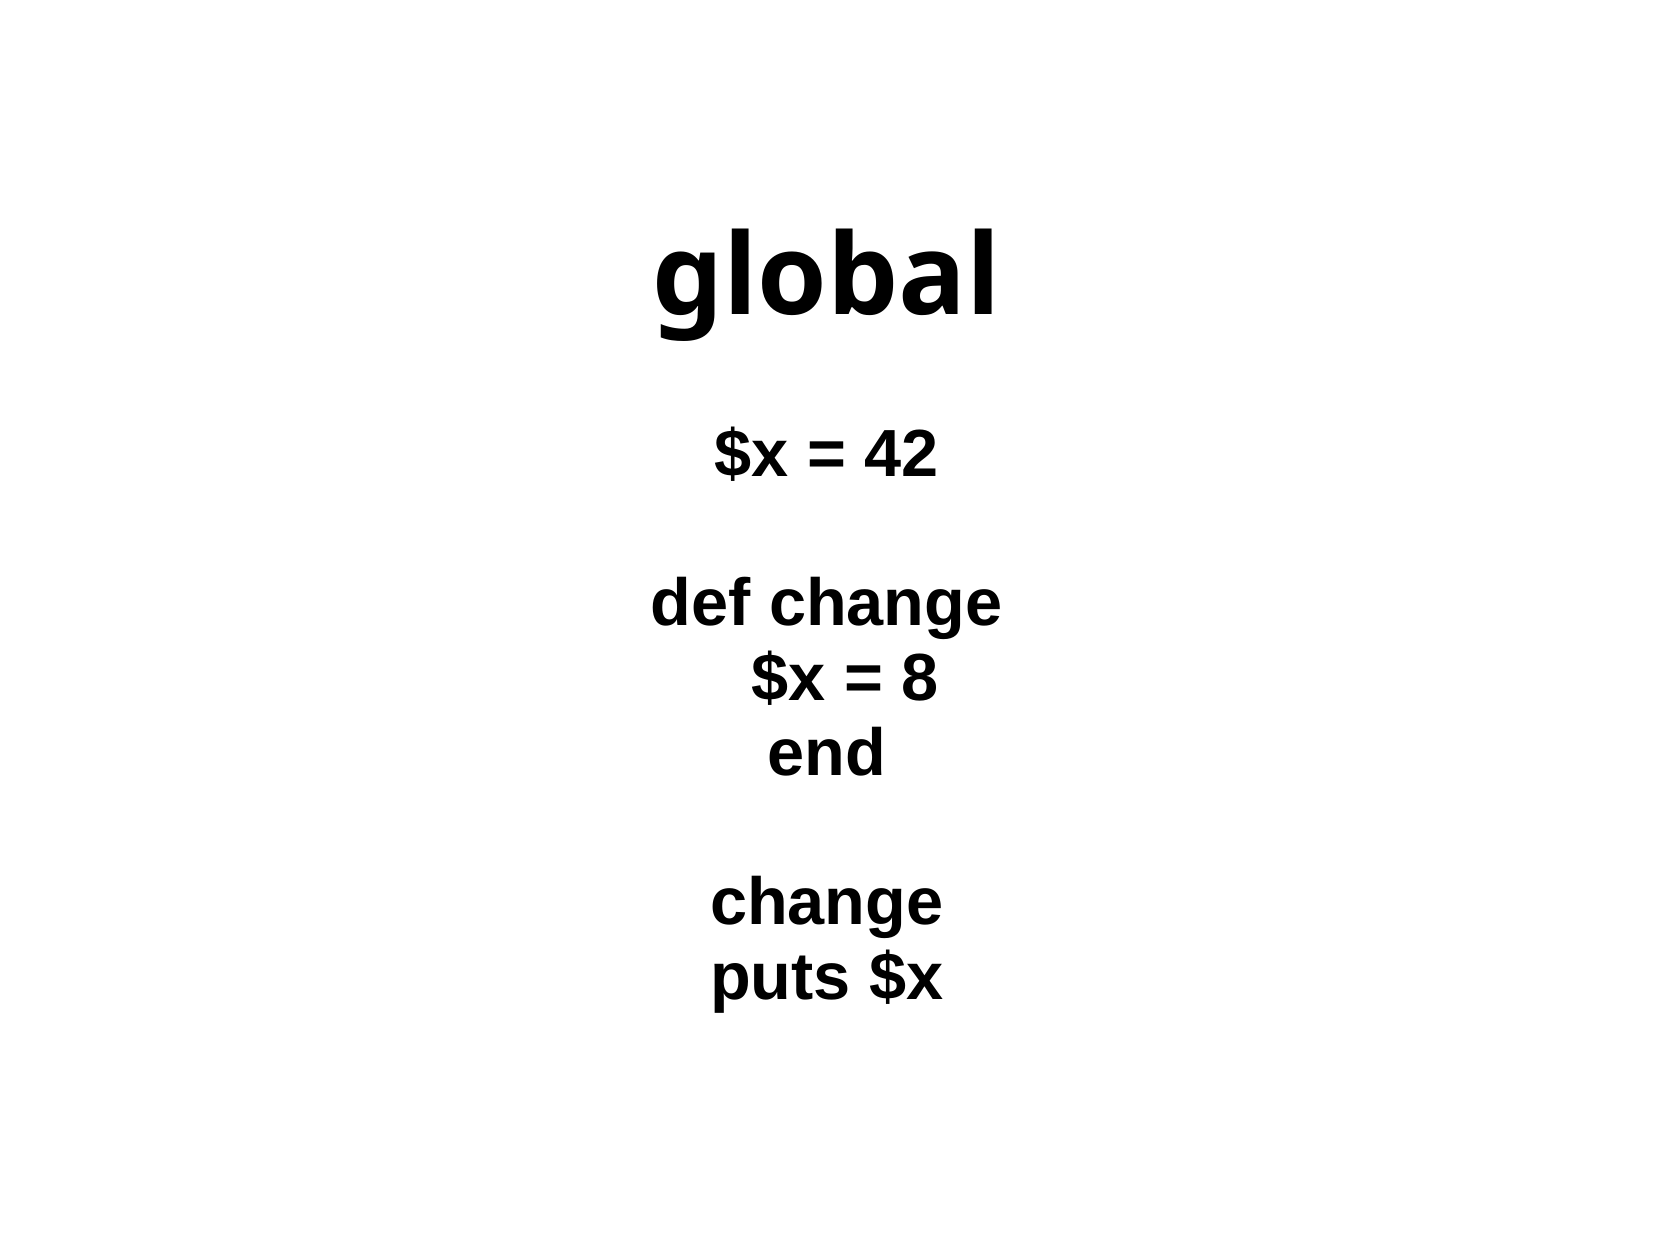

# global
$x = 42
def change
 $x = 8
end
change
puts $x